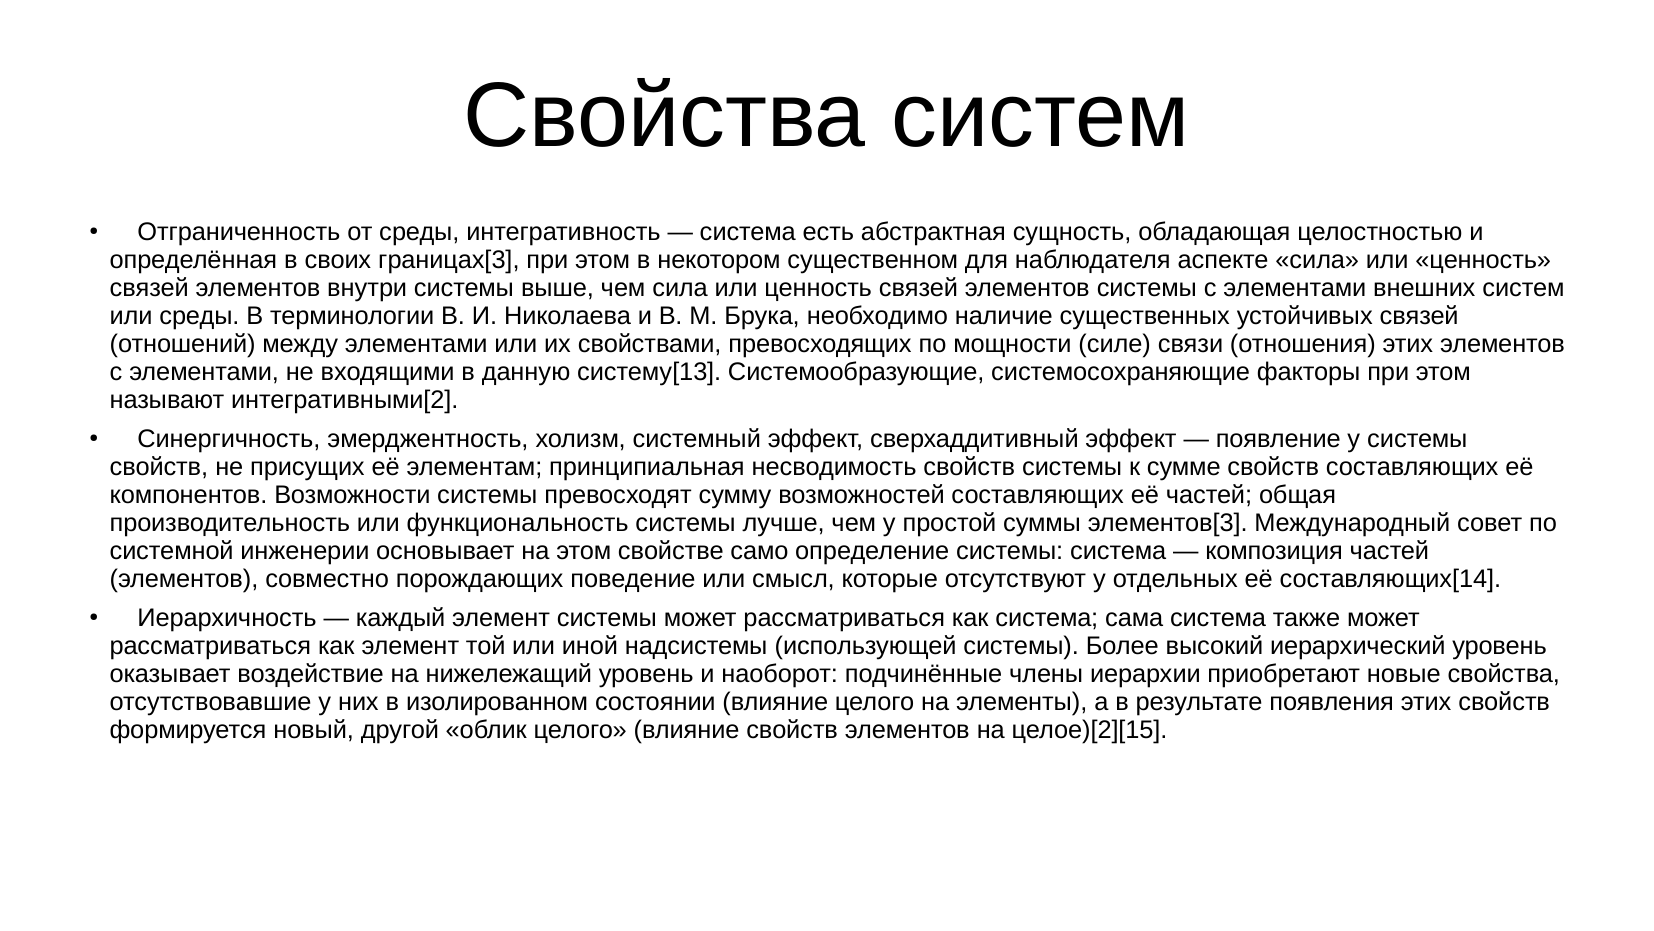

# Свойства систем
 Отграниченность от среды, интегративность — система есть абстрактная сущность, обладающая целостностью и определённая в своих границах[3], при этом в некотором существенном для наблюдателя аспекте «сила» или «ценность» связей элементов внутри системы выше, чем сила или ценность связей элементов системы с элементами внешних систем или среды. В терминологии В. И. Николаева и В. М. Брука, необходимо наличие существенных устойчивых связей (отношений) между элементами или их свойствами, превосходящих по мощности (силе) связи (отношения) этих элементов с элементами, не входящими в данную систему[13]. Системообразующие, системосохраняющие факторы при этом называют интегративными[2].
 Синергичность, эмерджентность, холизм, системный эффект, сверхаддитивный эффект — появление у системы свойств, не присущих её элементам; принципиальная несводимость свойств системы к сумме свойств составляющих её компонентов. Возможности системы превосходят сумму возможностей составляющих её частей; общая производительность или функциональность системы лучше, чем у простой суммы элементов[3]. Международный совет по системной инженерии основывает на этом свойстве само определение системы: система — композиция частей (элементов), совместно порождающих поведение или смысл, которые отсутствуют у отдельных её составляющих[14].
 Иерархичность — каждый элемент системы может рассматриваться как система; сама система также может рассматриваться как элемент той или иной надсистемы (использующей системы). Более высокий иерархический уровень оказывает воздействие на нижележащий уровень и наоборот: подчинённые члены иерархии приобретают новые свойства, отсутствовавшие у них в изолированном состоянии (влияние целого на элементы), а в результате появления этих свойств формируется новый, другой «облик целого» (влияние свойств элементов на целое)[2][15].